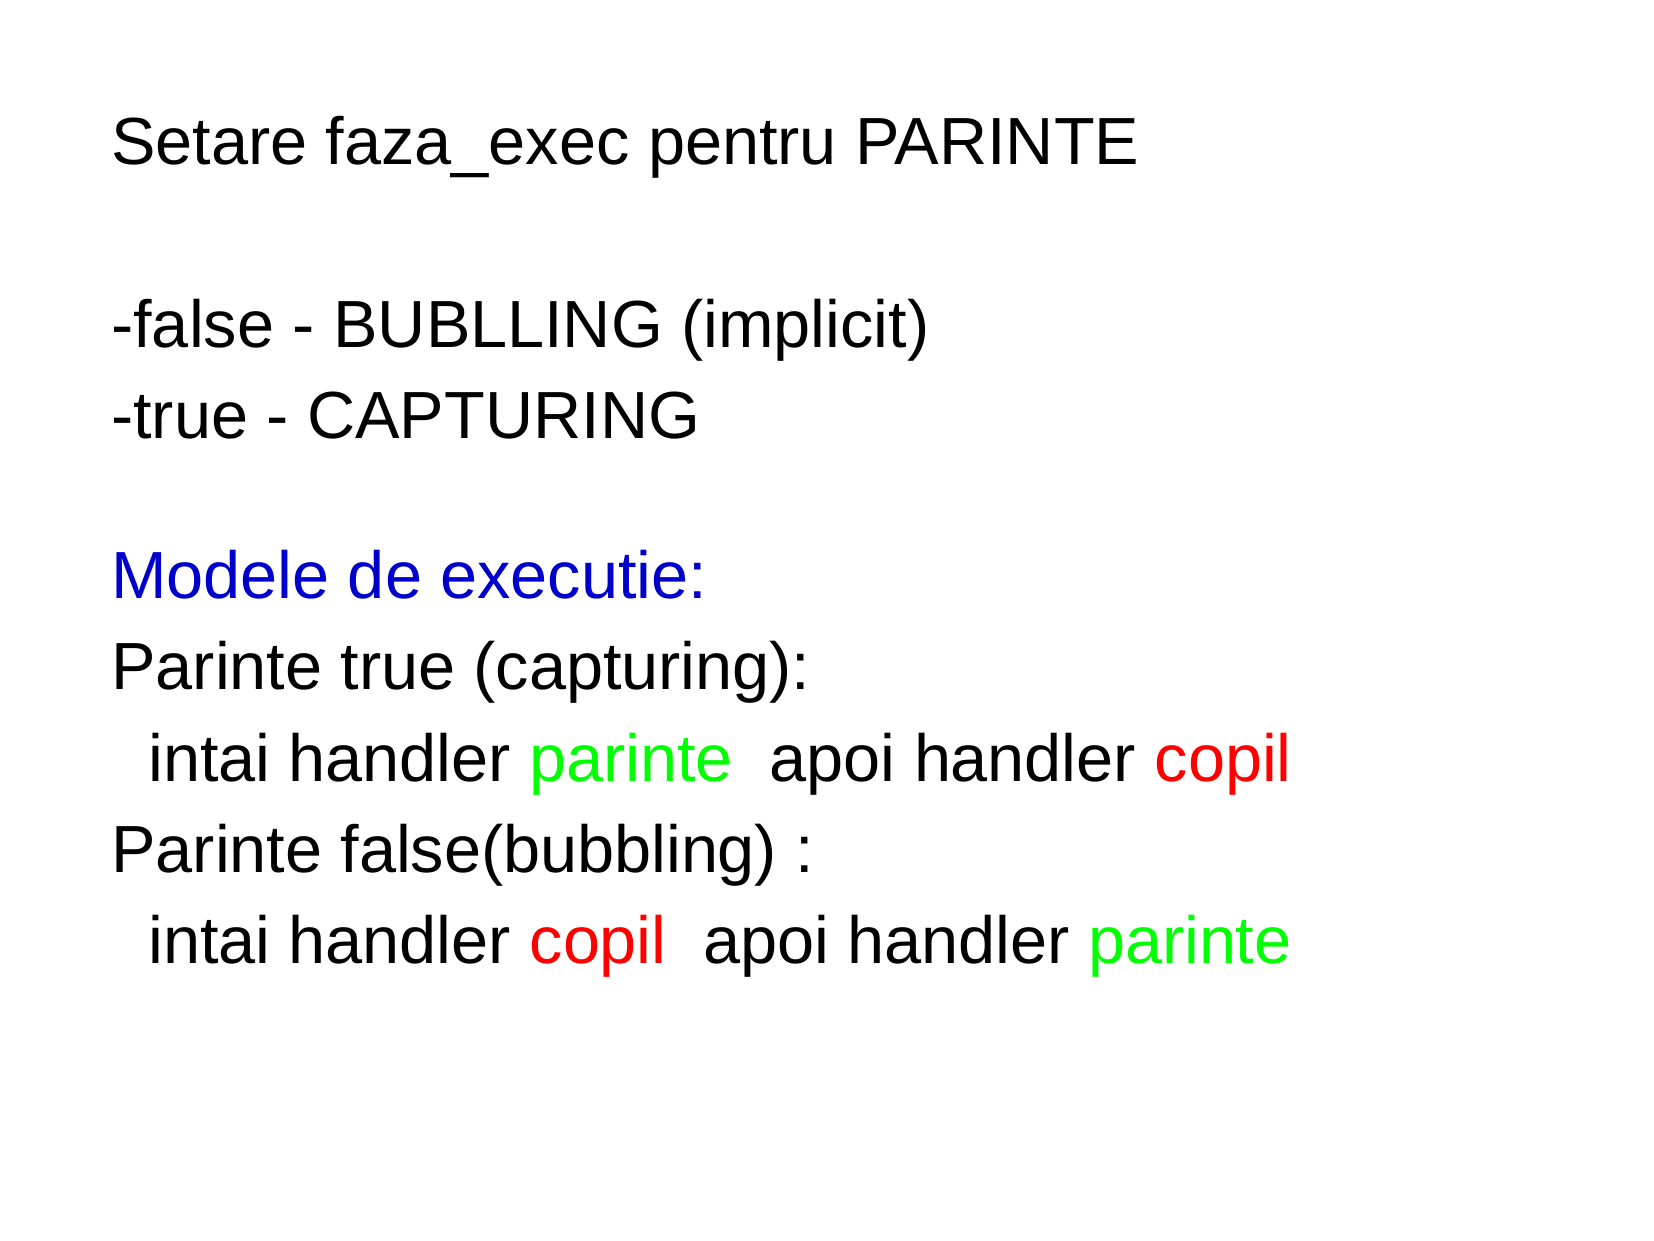

# Setare faza_exec pentru PARINTE
-false - BUBLLING (implicit)
-true - CAPTURING
Modele de executie:
Parinte true (capturing):
 intai handler parinte apoi handler copil
Parinte false(bubbling) :
 intai handler copil apoi handler parinte